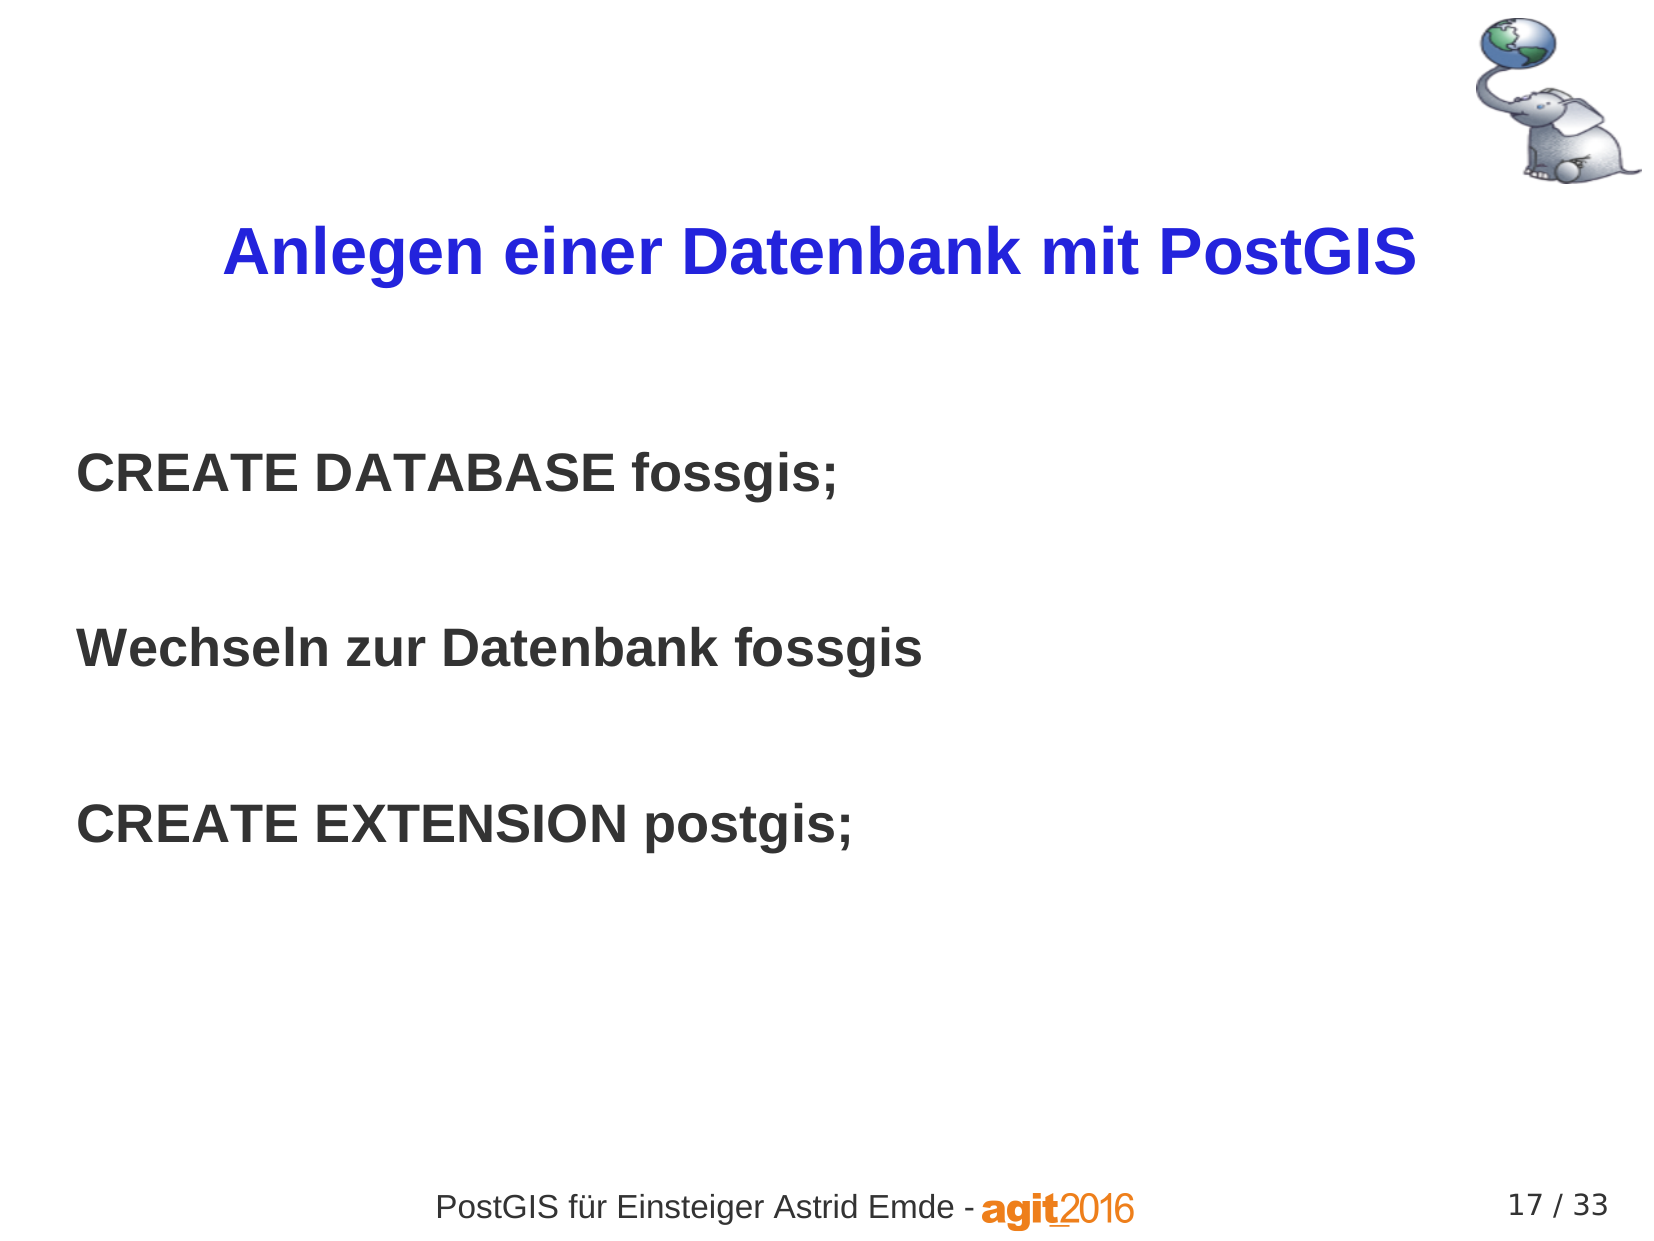

# Anlegen einer Datenbank mit PostGIS
CREATE DATABASE fossgis;
Wechseln zur Datenbank fossgis
CREATE EXTENSION postgis;